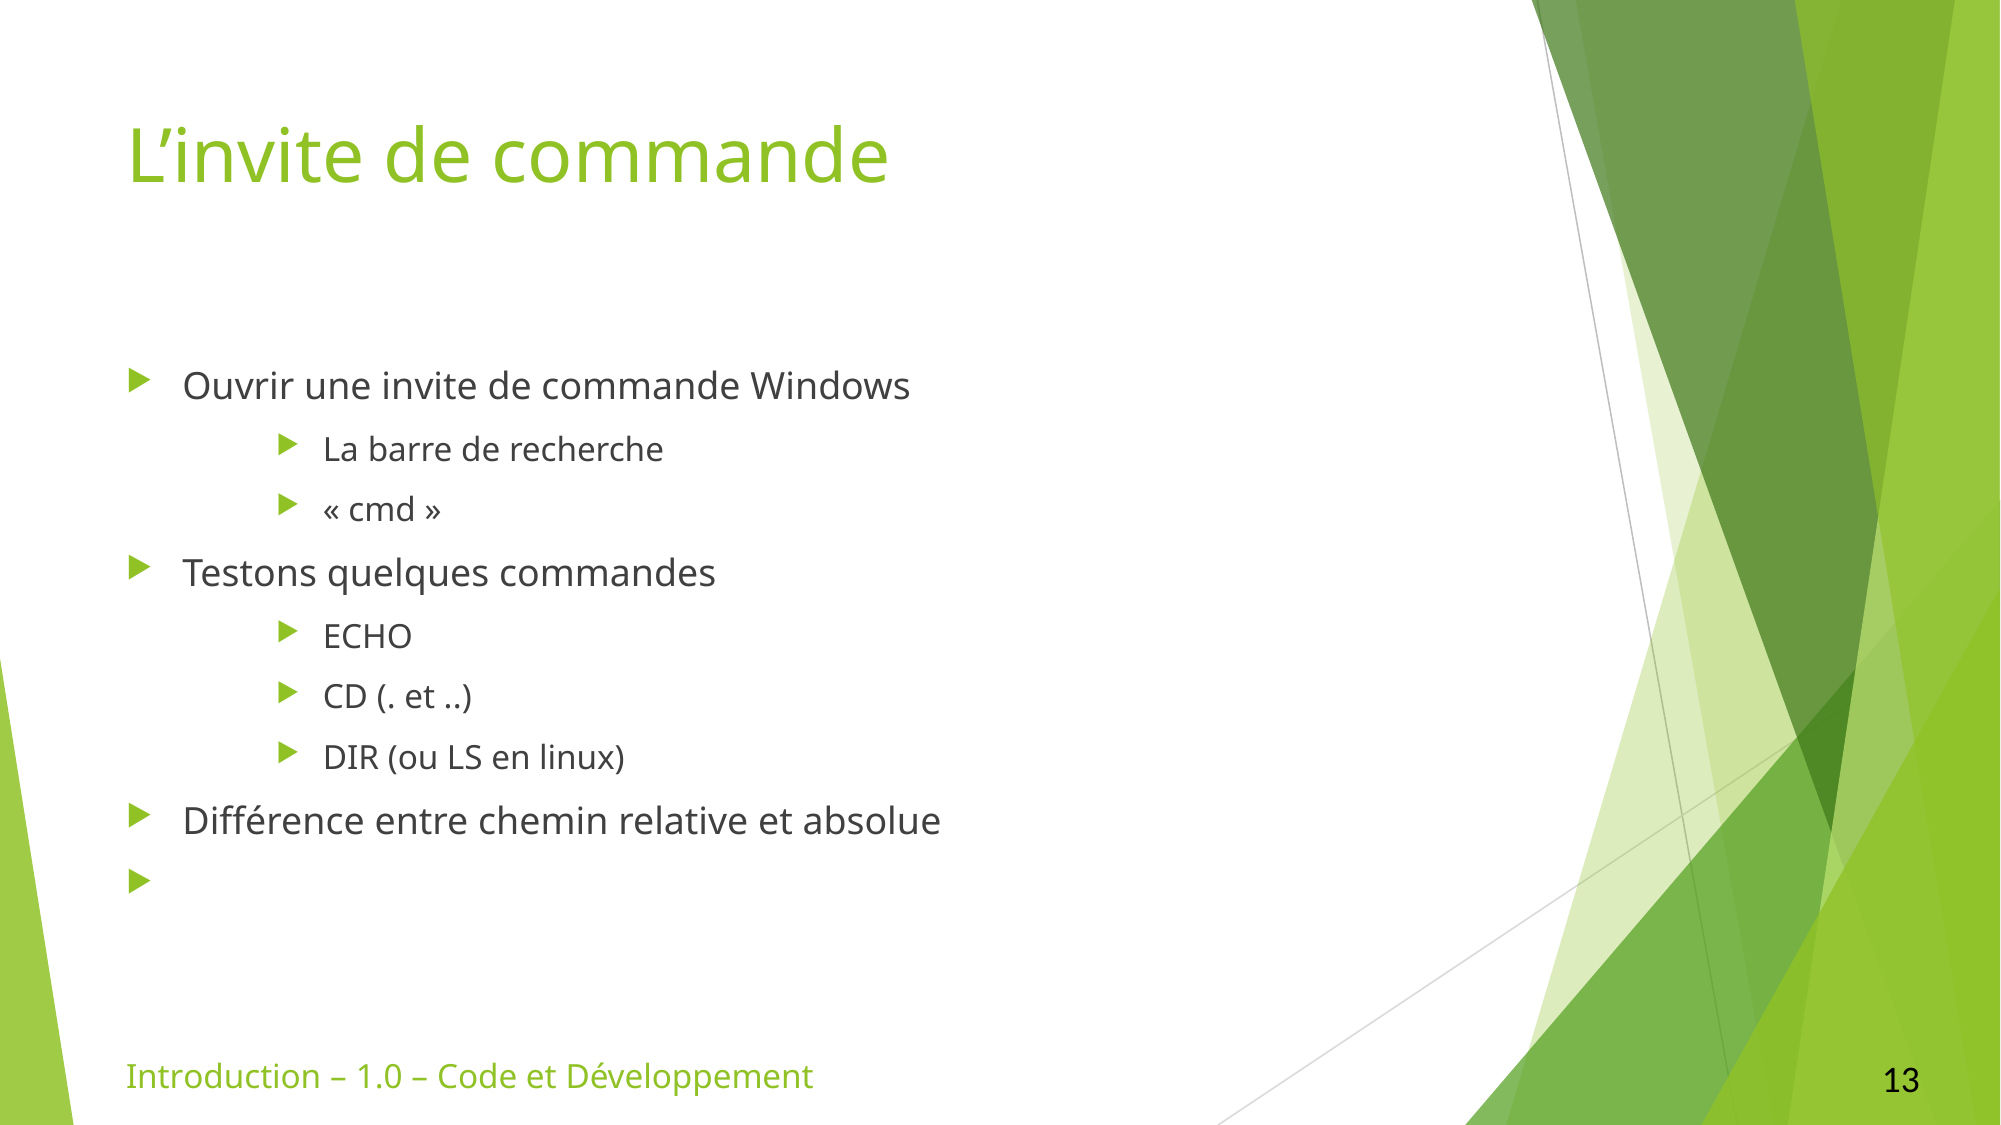

# L’invite de commande
Ouvrir une invite de commande Windows
La barre de recherche
« cmd »
Testons quelques commandes
ECHO
CD (. et ..)
DIR (ou LS en linux)
Différence entre chemin relative et absolue
Introduction – 1.0 – Code et Développement